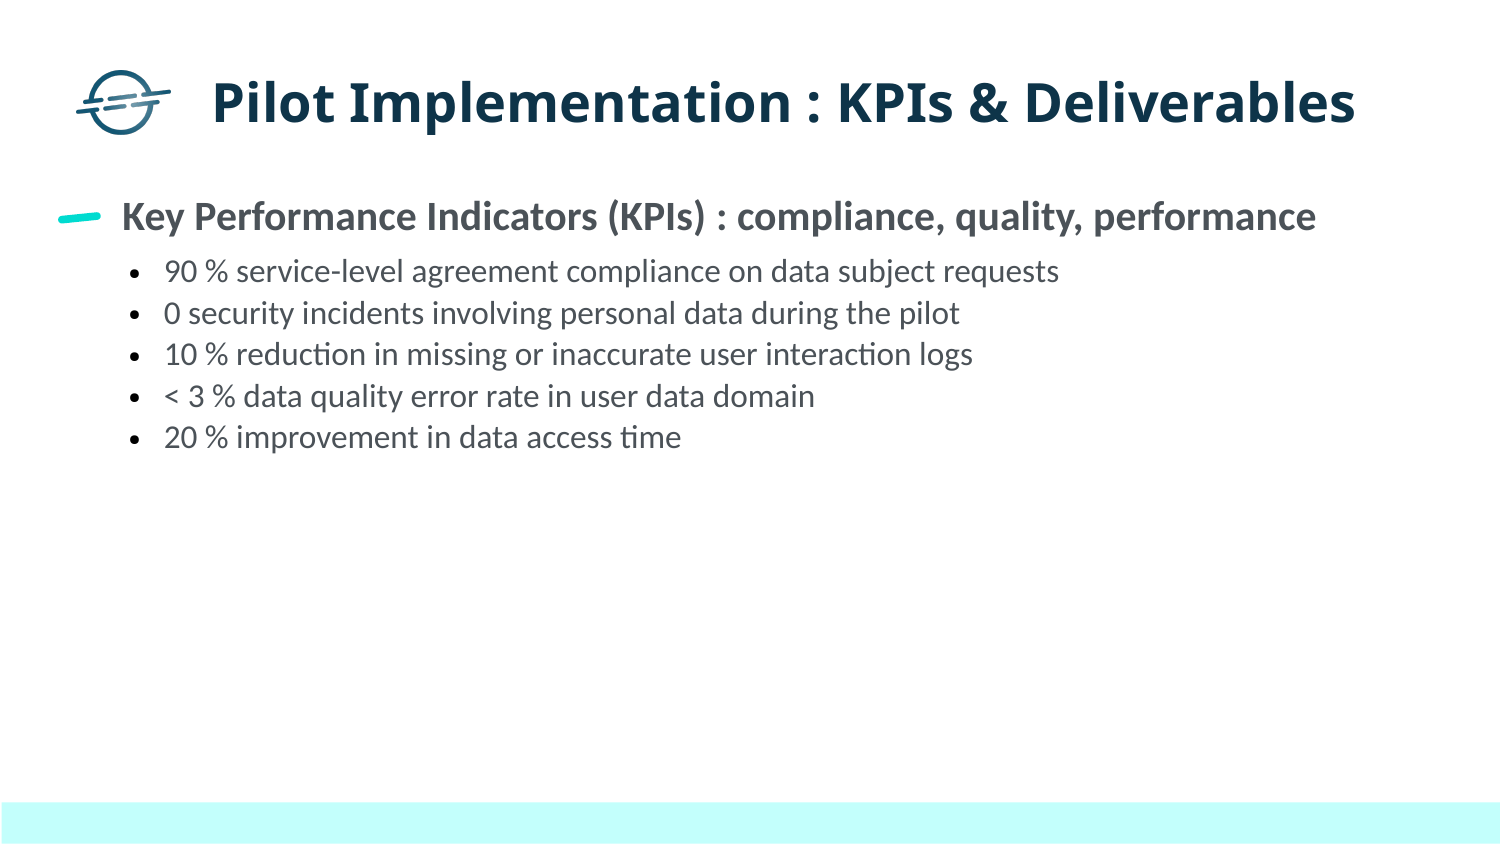

# Pilot Implementation : KPIs & Deliverables
Key Performance Indicators (KPIs) : compliance, quality, performance
90 % service-level agreement compliance on data subject requests
0 security incidents involving personal data during the pilot
10 % reduction in missing or inaccurate user interaction logs
< 3 % data quality error rate in user data domain
20 % improvement in data access time